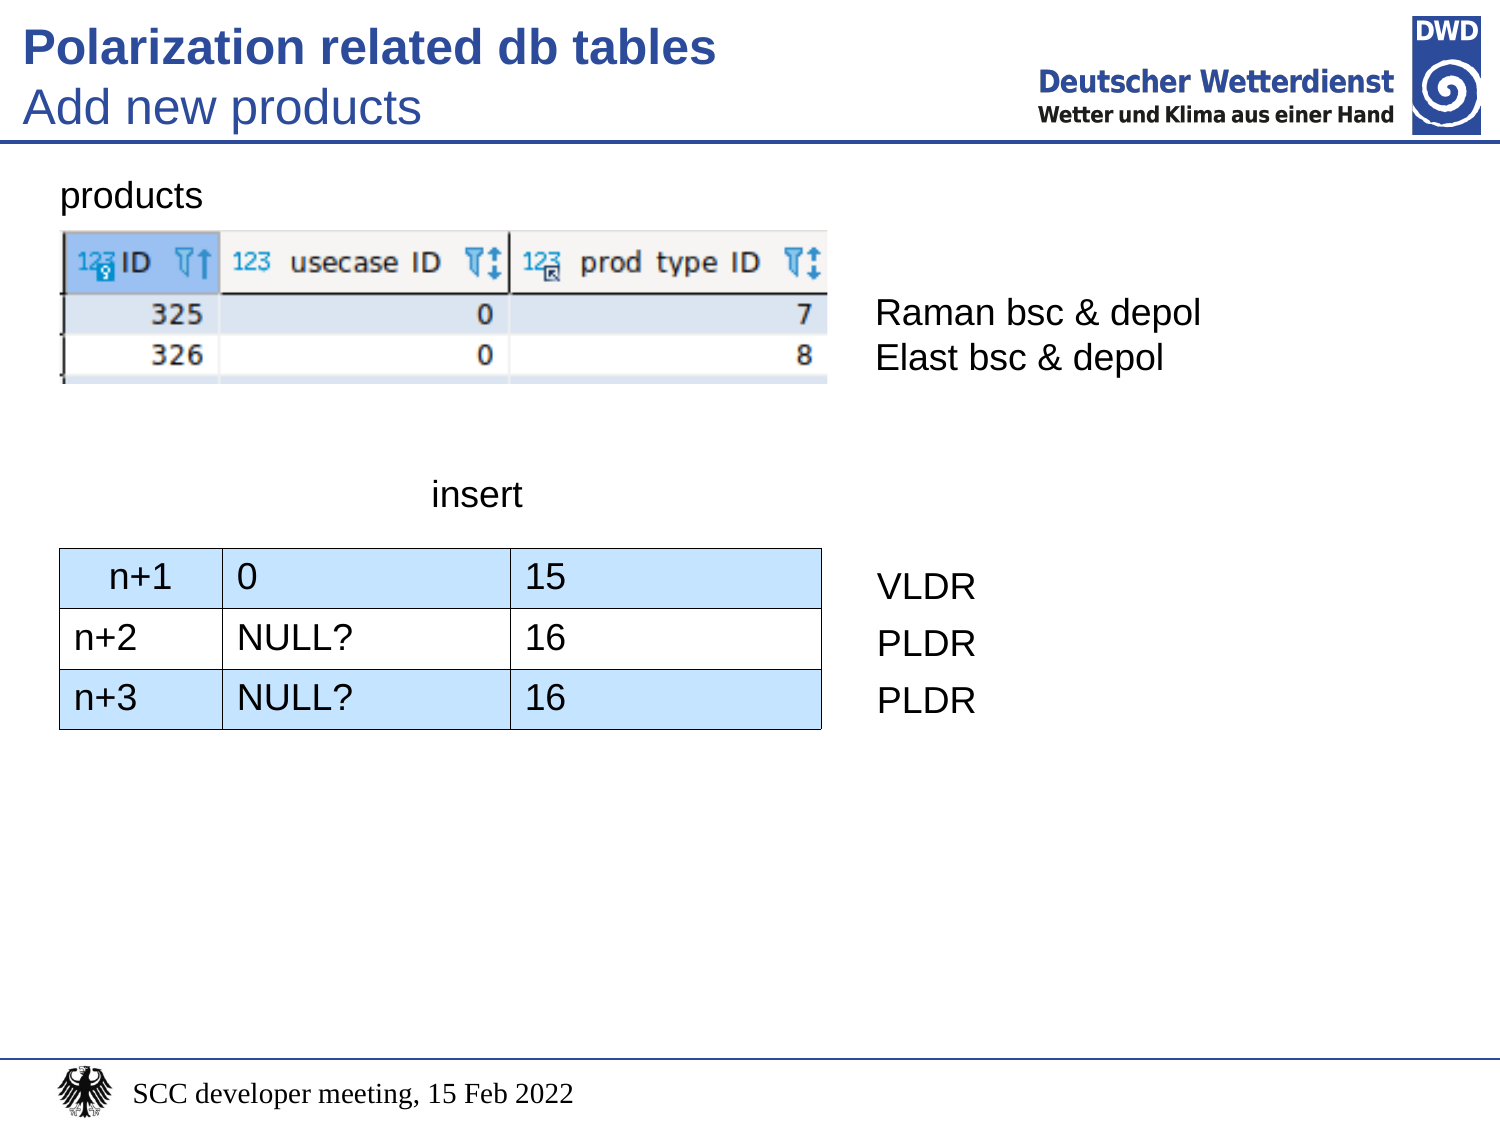

Polarization related db tables
Add new products
products
Raman bsc & depol
Elast bsc & depol
insert
| n+1 | 0 | 15 |
| --- | --- | --- |
| n+2 | NULL? | 16 |
| n+3 | NULL? | 16 |
VLDR
PLDR
PLDR